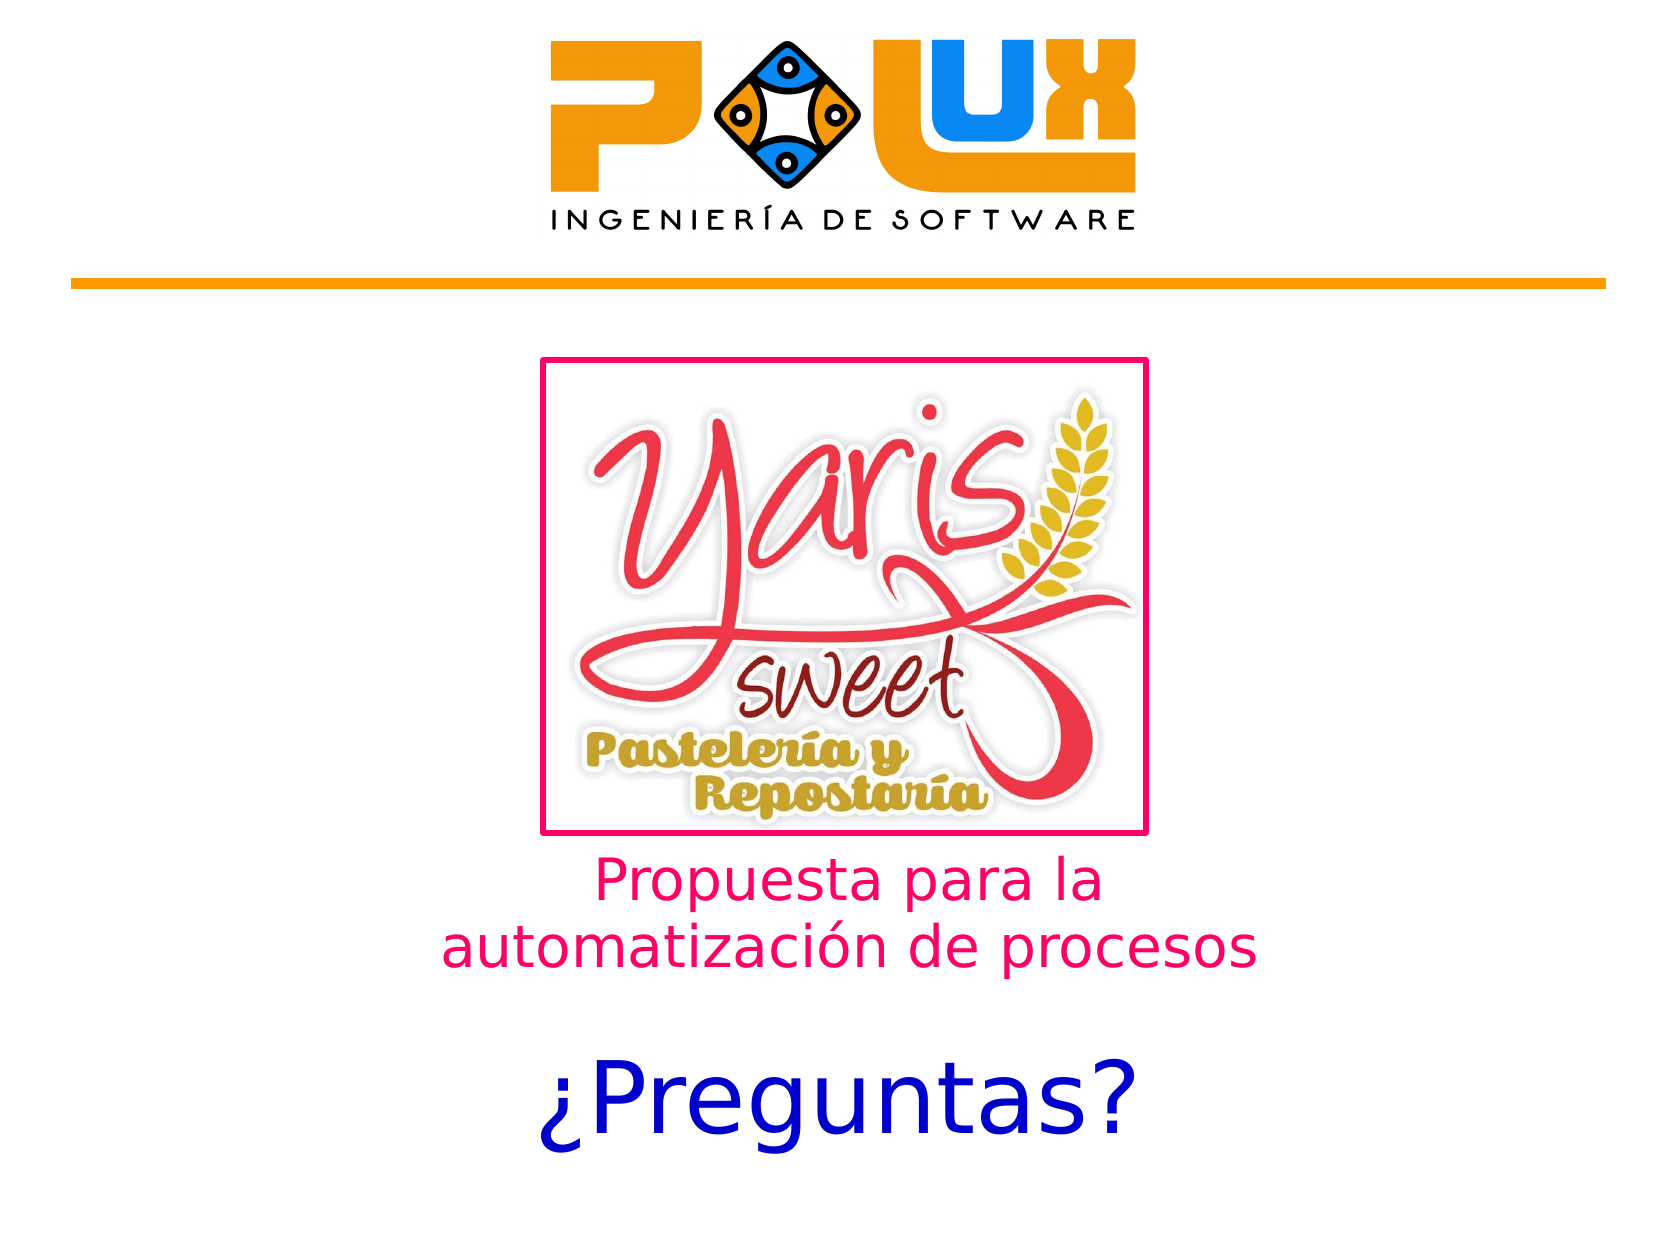

Propuesta para la
automatización de procesos
¿Preguntas?